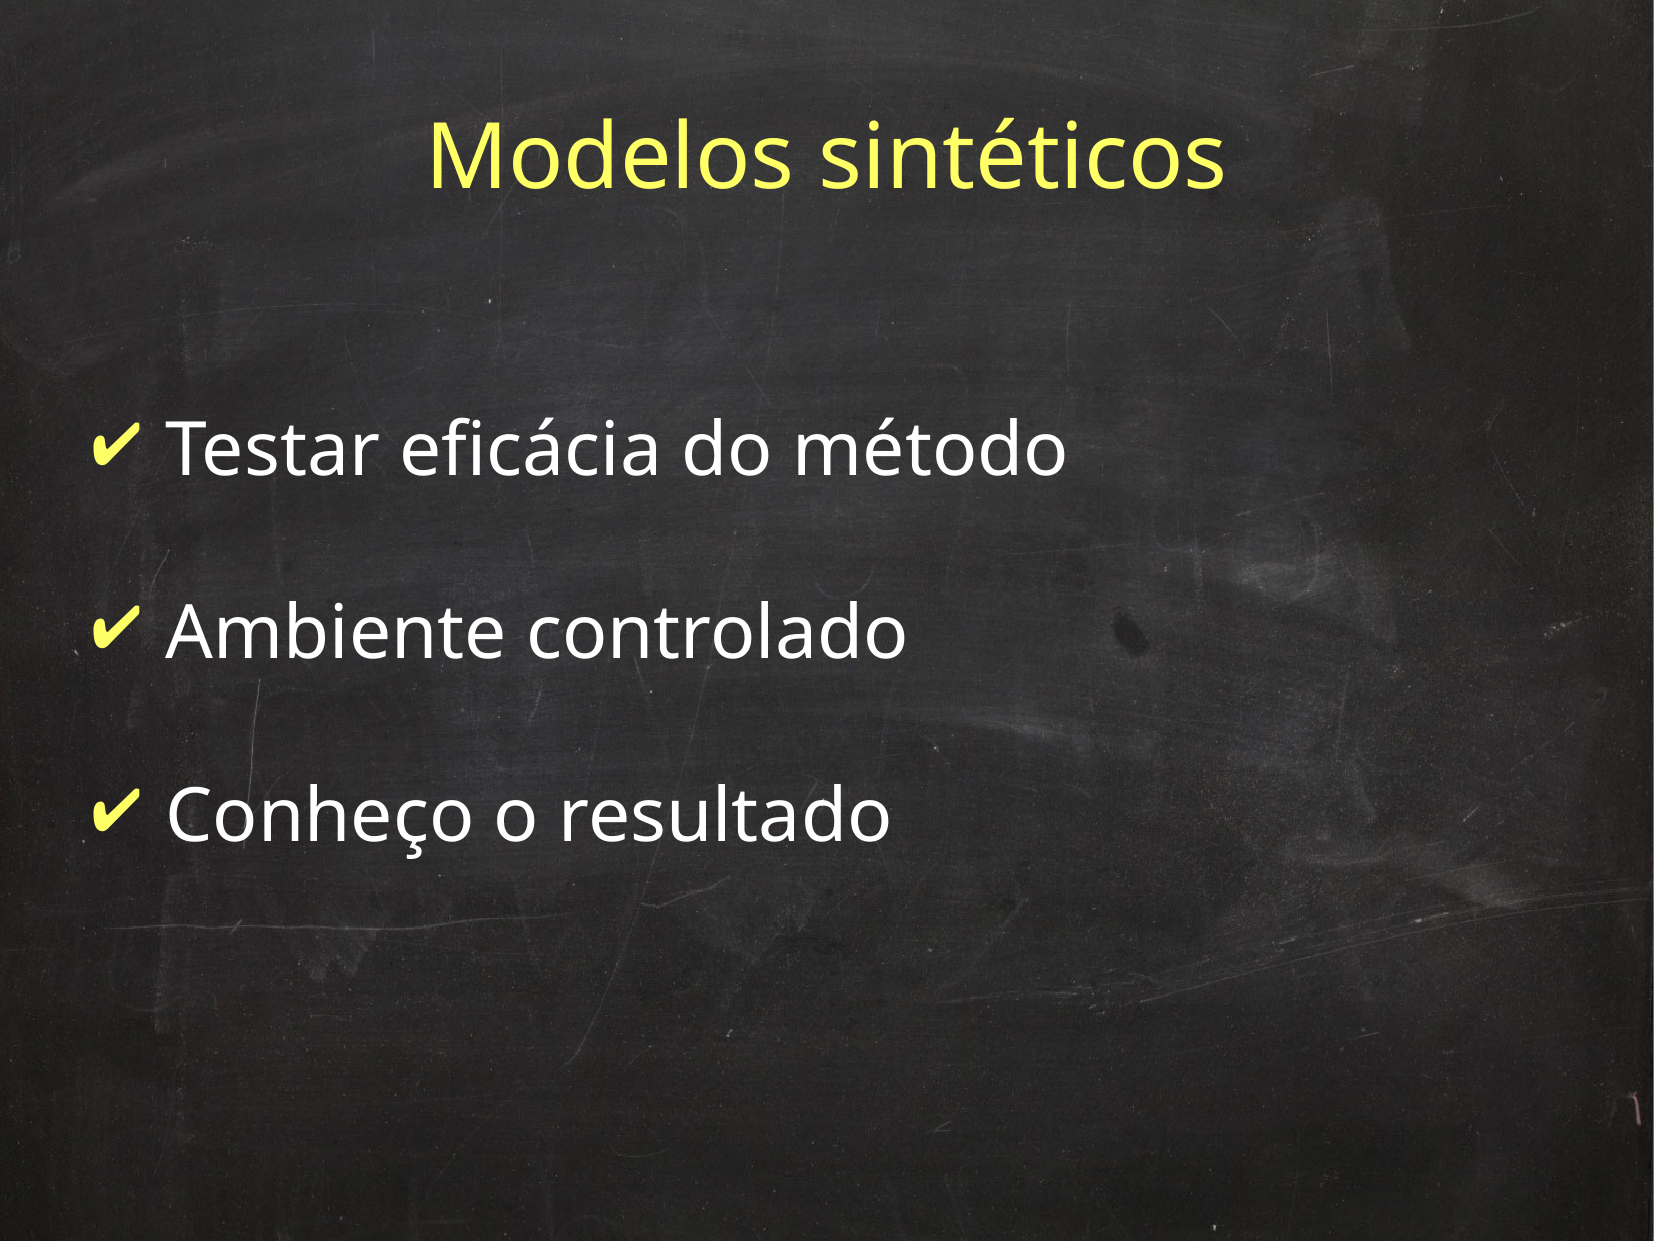

# Modelos sintéticos
 Testar eficácia do método
 Ambiente controlado
 Conheço o resultado